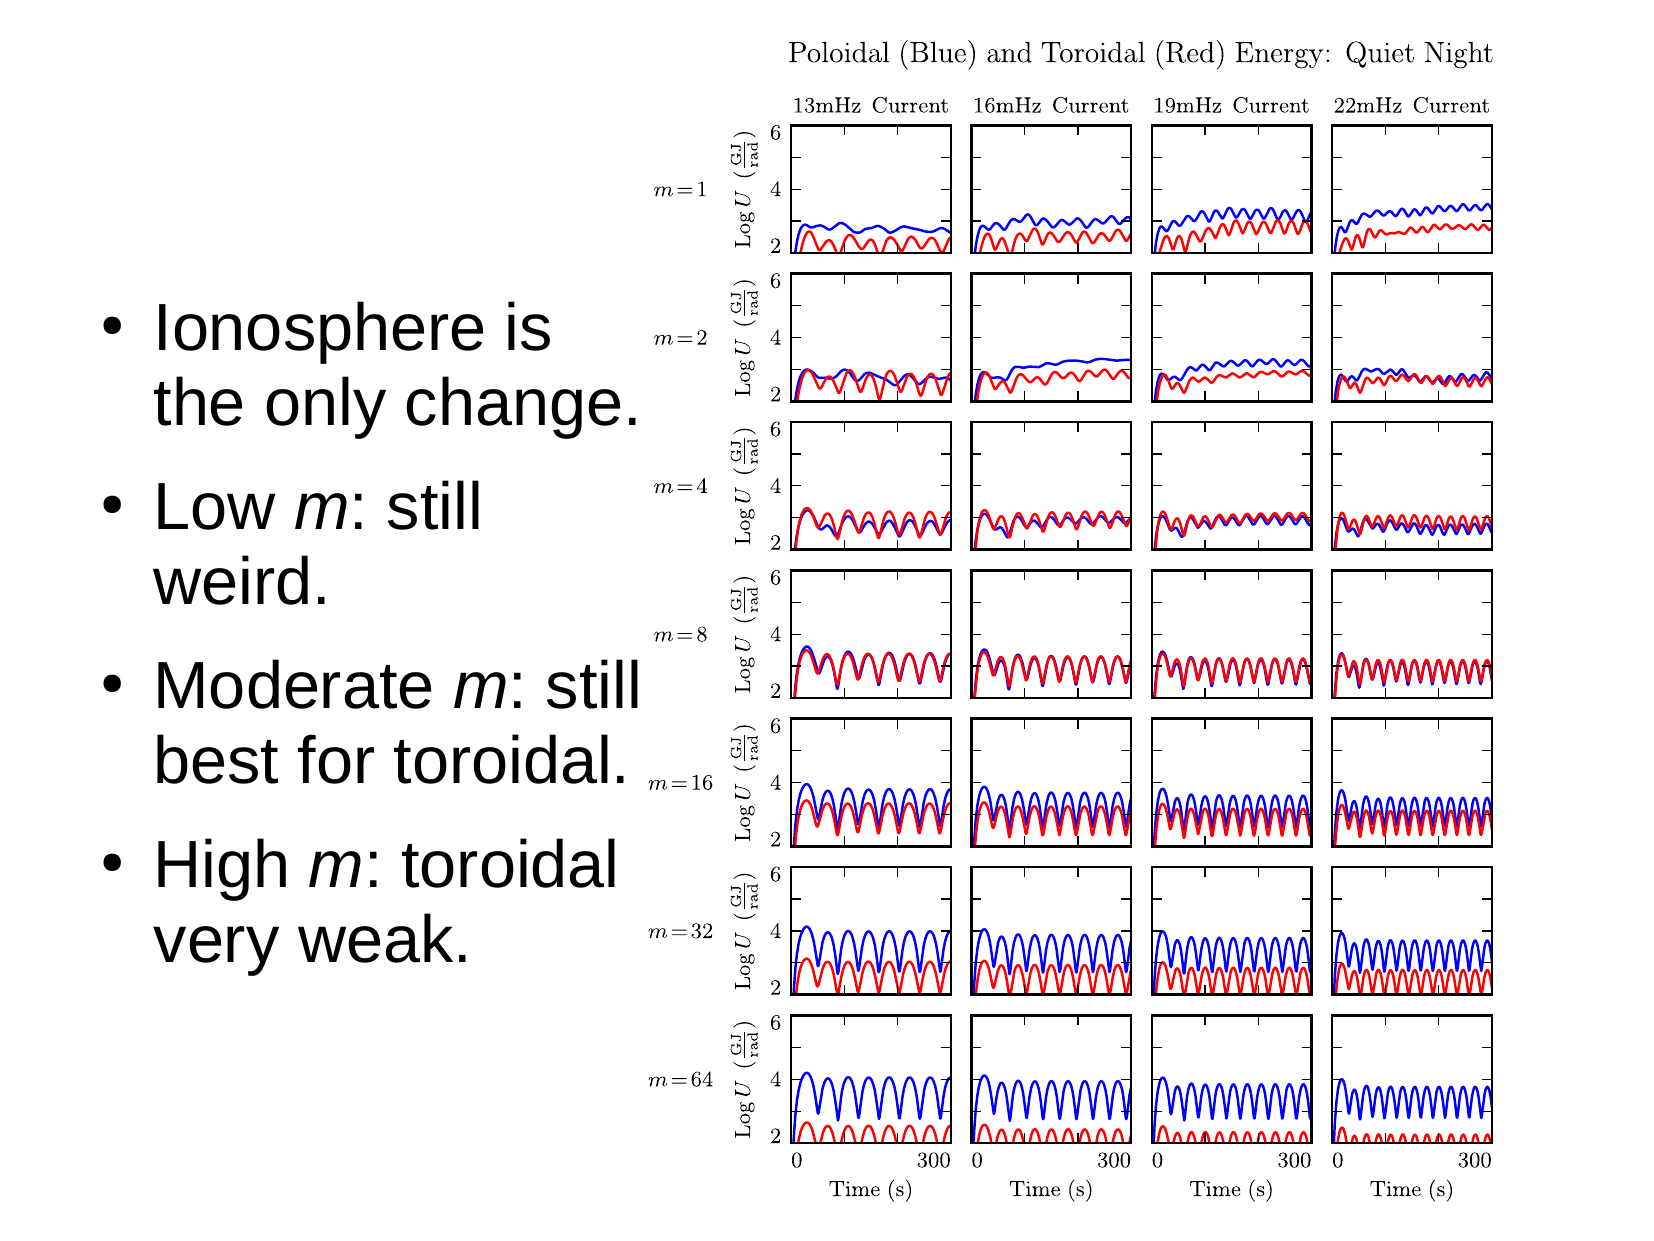

#
Ionosphere is the only change.
Low m: still weird.
Moderate m: still best for toroidal.
High m: toroidal very weak.